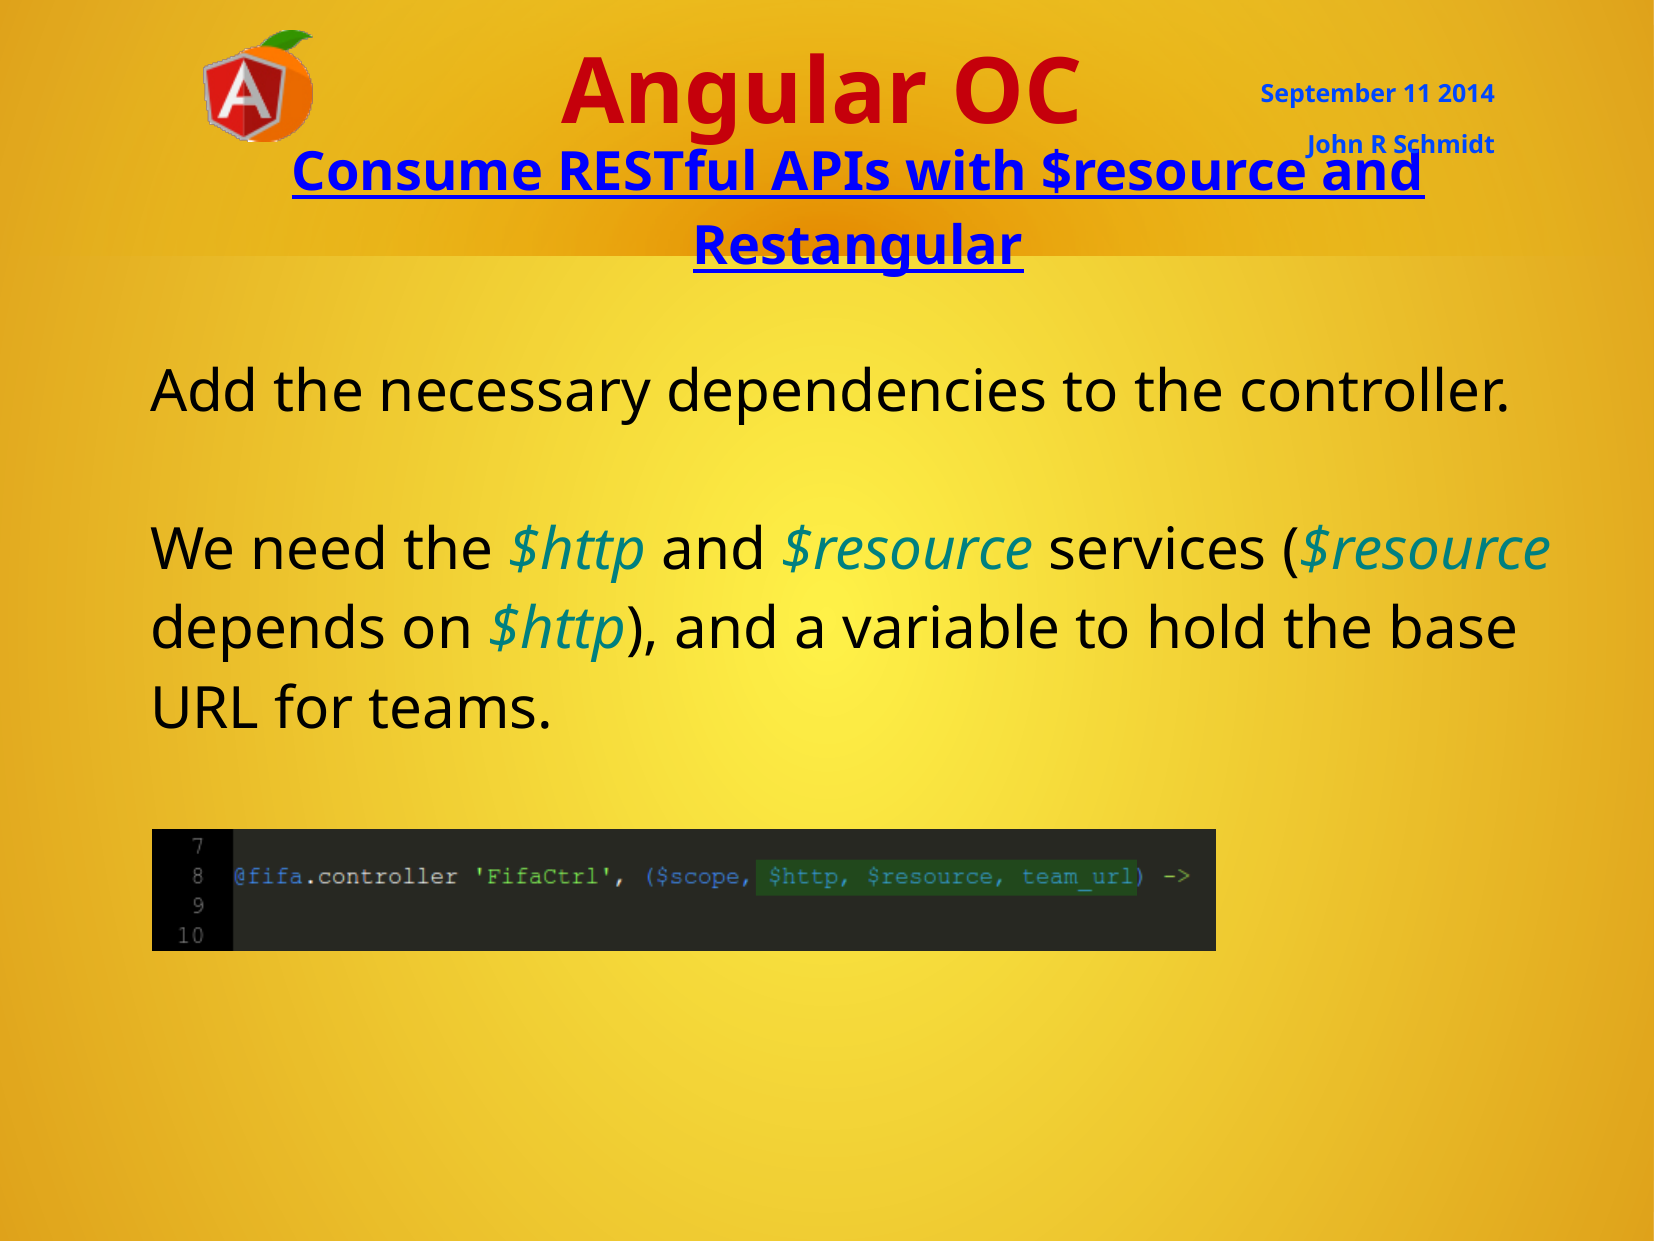

# Angular OC
September 11 2014
John R Schmidt
Consume RESTful APIs with $resource and Restangular
Add the necessary dependencies to the controller.
We need the $http and $resource services ($resource depends on $http), and a variable to hold the base URL for teams.